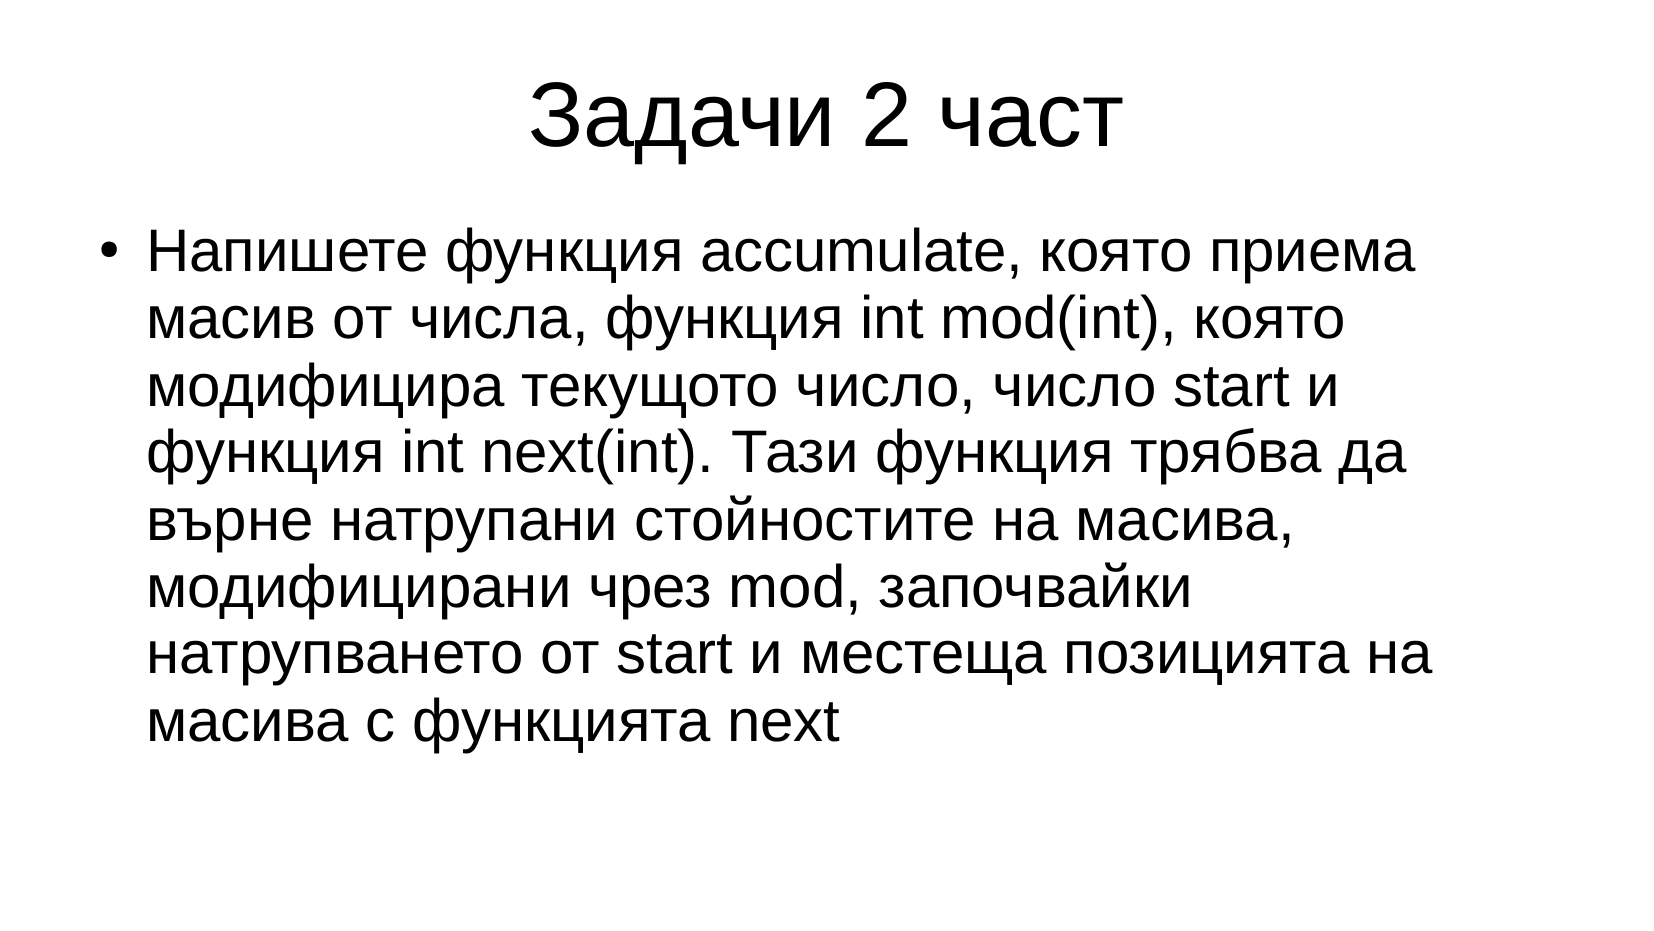

# Задачи 2 част
Напишете функция accumulate, която приема масив от числа, функция int mod(int), която модифицира текущото число, число start и функция int next(int). Тази функция трябва да върне натрупани стойностите на масива, модифицирани чрез mod, започвайки натрупването от start и местеща позицията на масива с функцията next